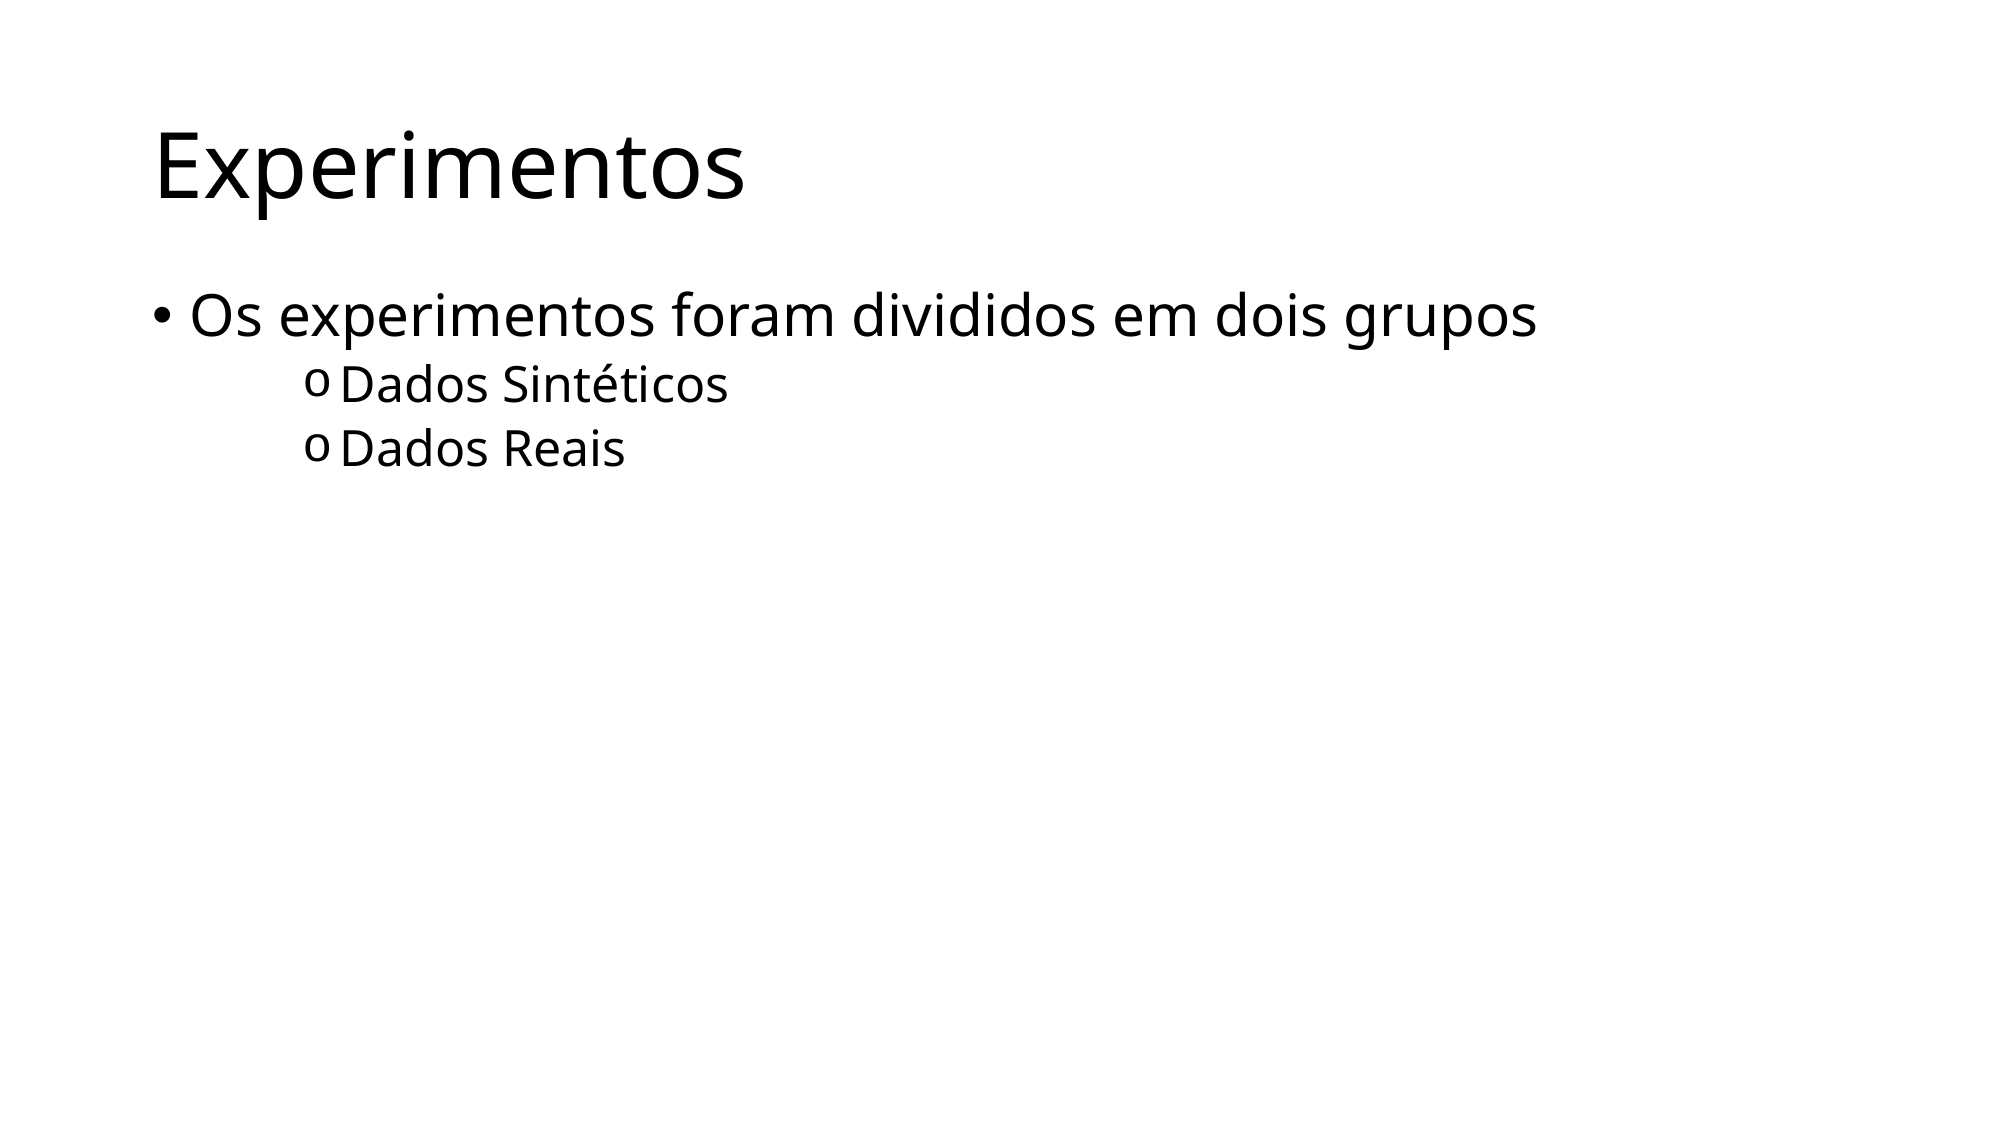

# Experimentos
Os experimentos foram divididos em dois grupos
Dados Sintéticos
Dados Reais